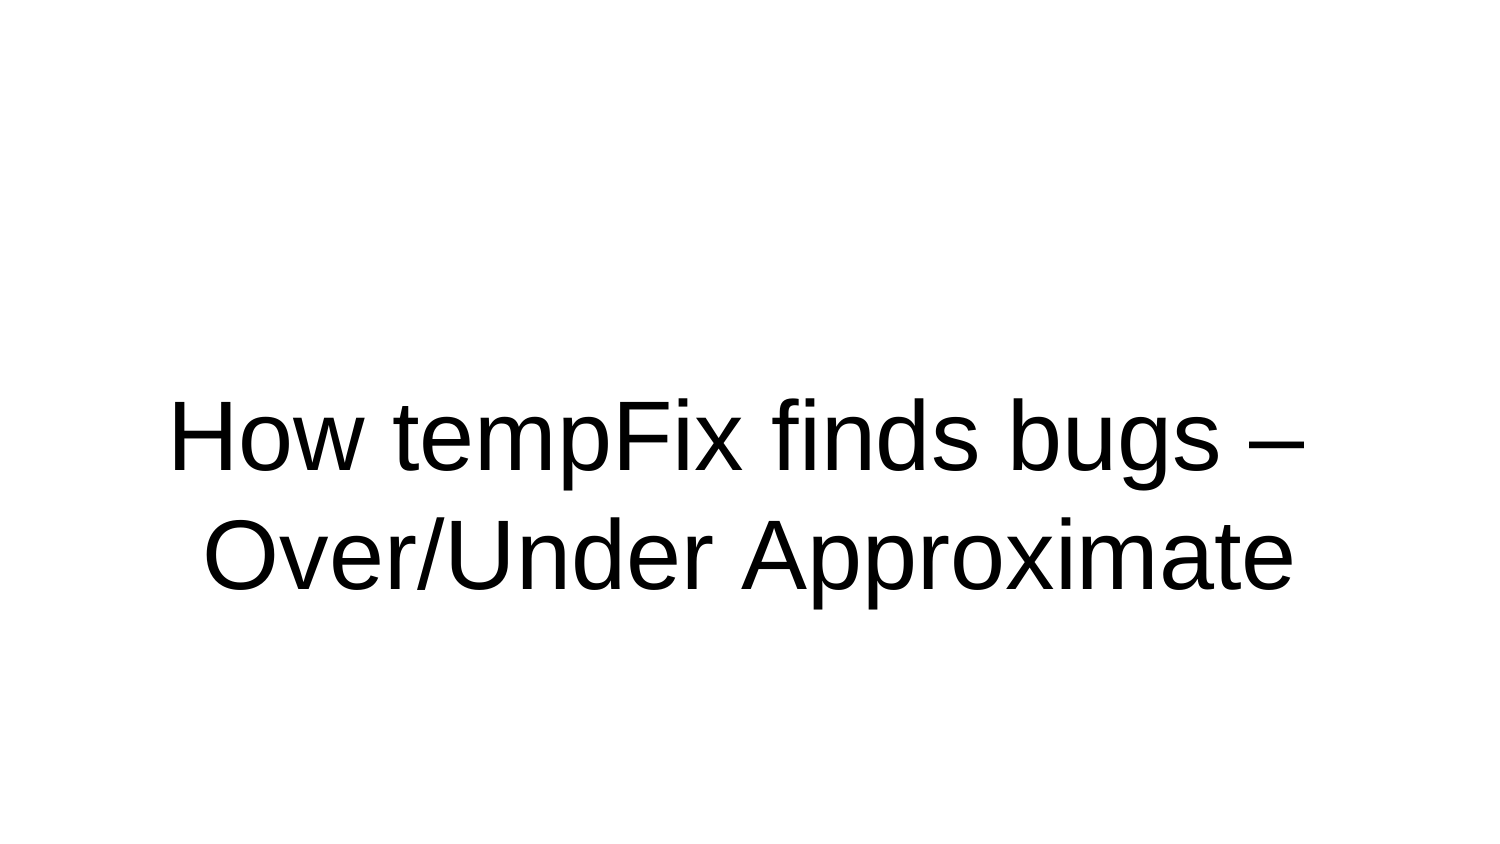

# How tempFix finds bugs – Over/Under Approximate